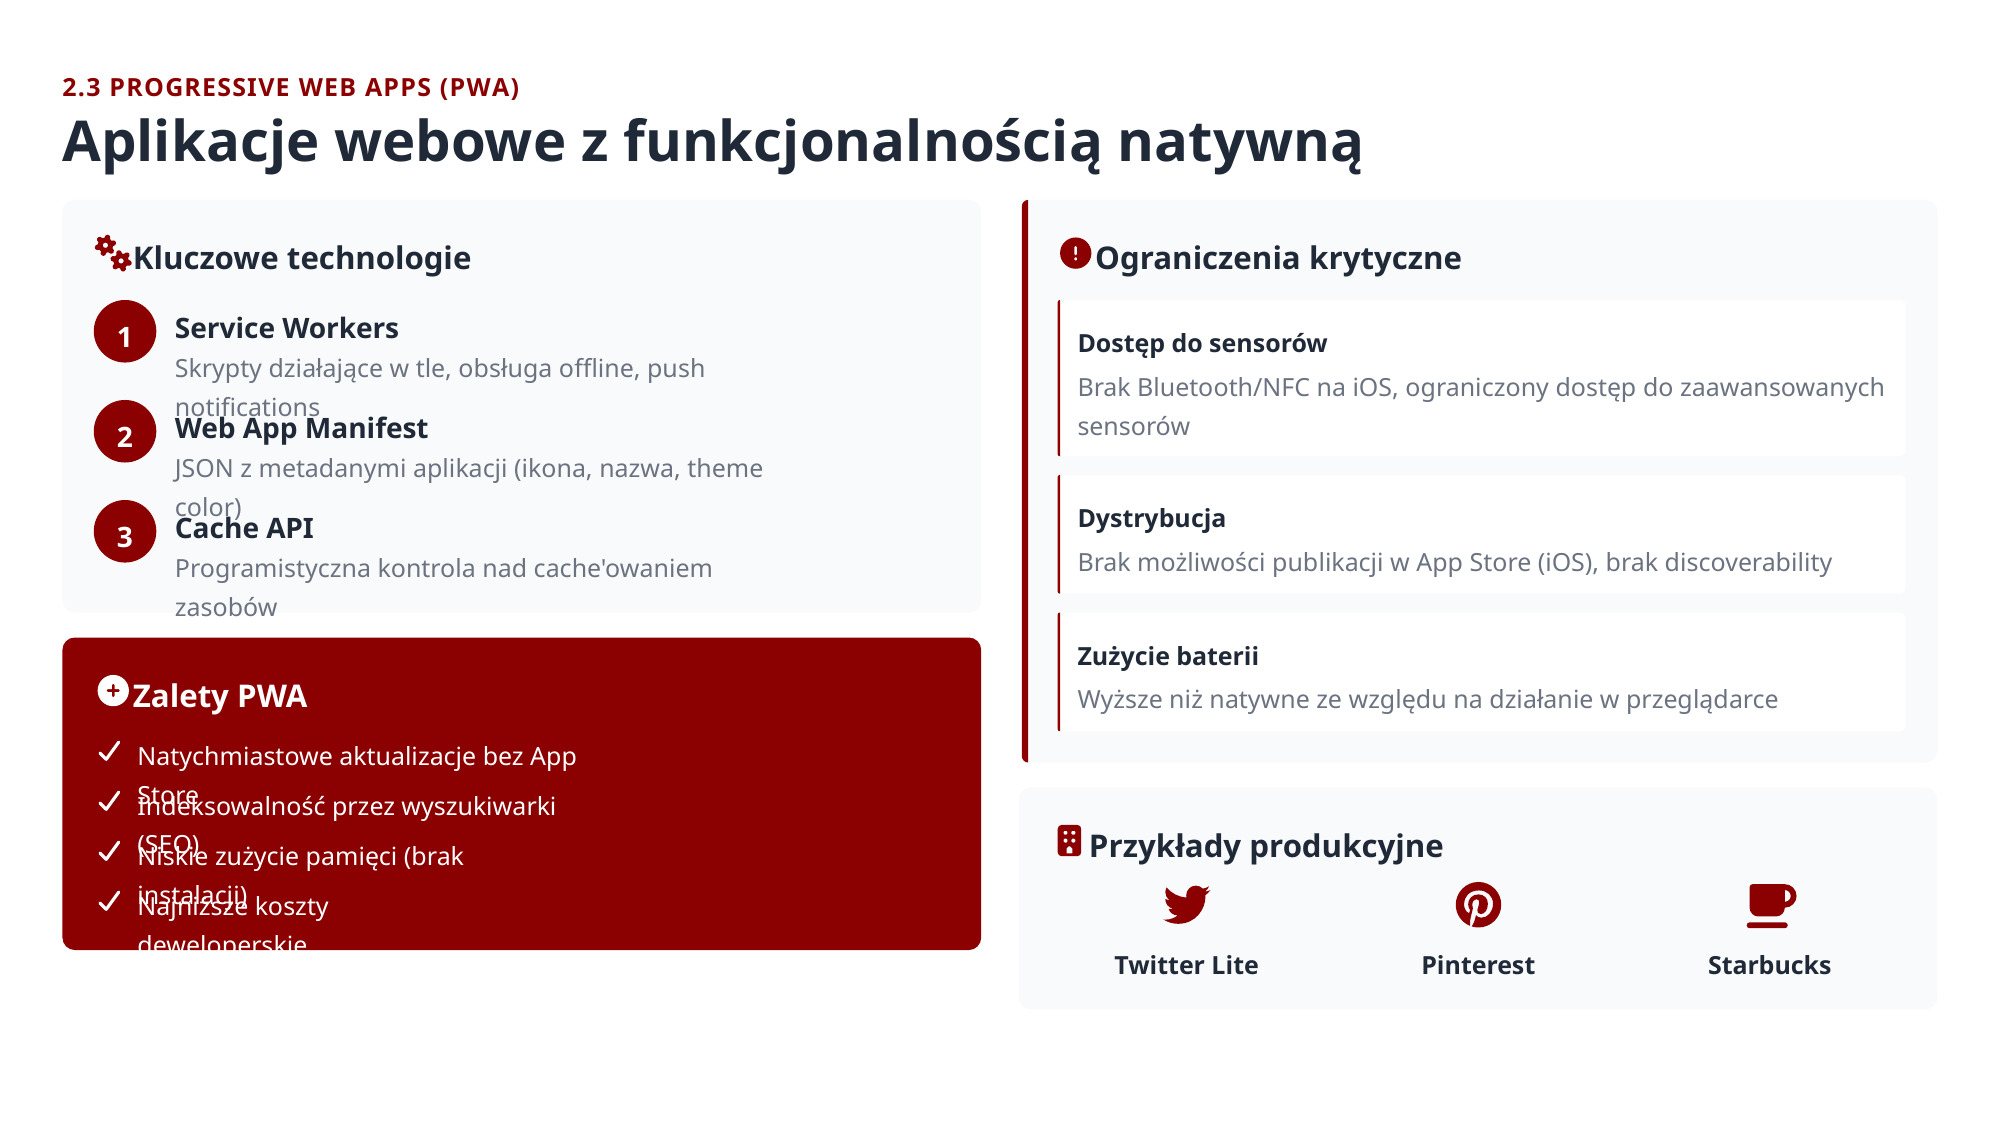

2.3 PROGRESSIVE WEB APPS (PWA)
Aplikacje webowe z funkcjonalnością natywną
Kluczowe technologie
Ograniczenia krytyczne
1
Service Workers
Dostęp do sensorów
Skrypty działające w tle, obsługa offline, push notifications
Brak Bluetooth/NFC na iOS, ograniczony dostęp do zaawansowanych sensorów
2
Web App Manifest
JSON z metadanymi aplikacji (ikona, nazwa, theme color)
Dystrybucja
3
Cache API
Brak możliwości publikacji w App Store (iOS), brak discoverability
Programistyczna kontrola nad cache'owaniem zasobów
Zużycie baterii
Zalety PWA
Wyższe niż natywne ze względu na działanie w przeglądarce
Natychmiastowe aktualizacje bez App Store
Indeksowalność przez wyszukiwarki (SEO)
Przykłady produkcyjne
Niskie zużycie pamięci (brak instalacji)
Najniższe koszty deweloperskie
Twitter Lite
Pinterest
Starbucks